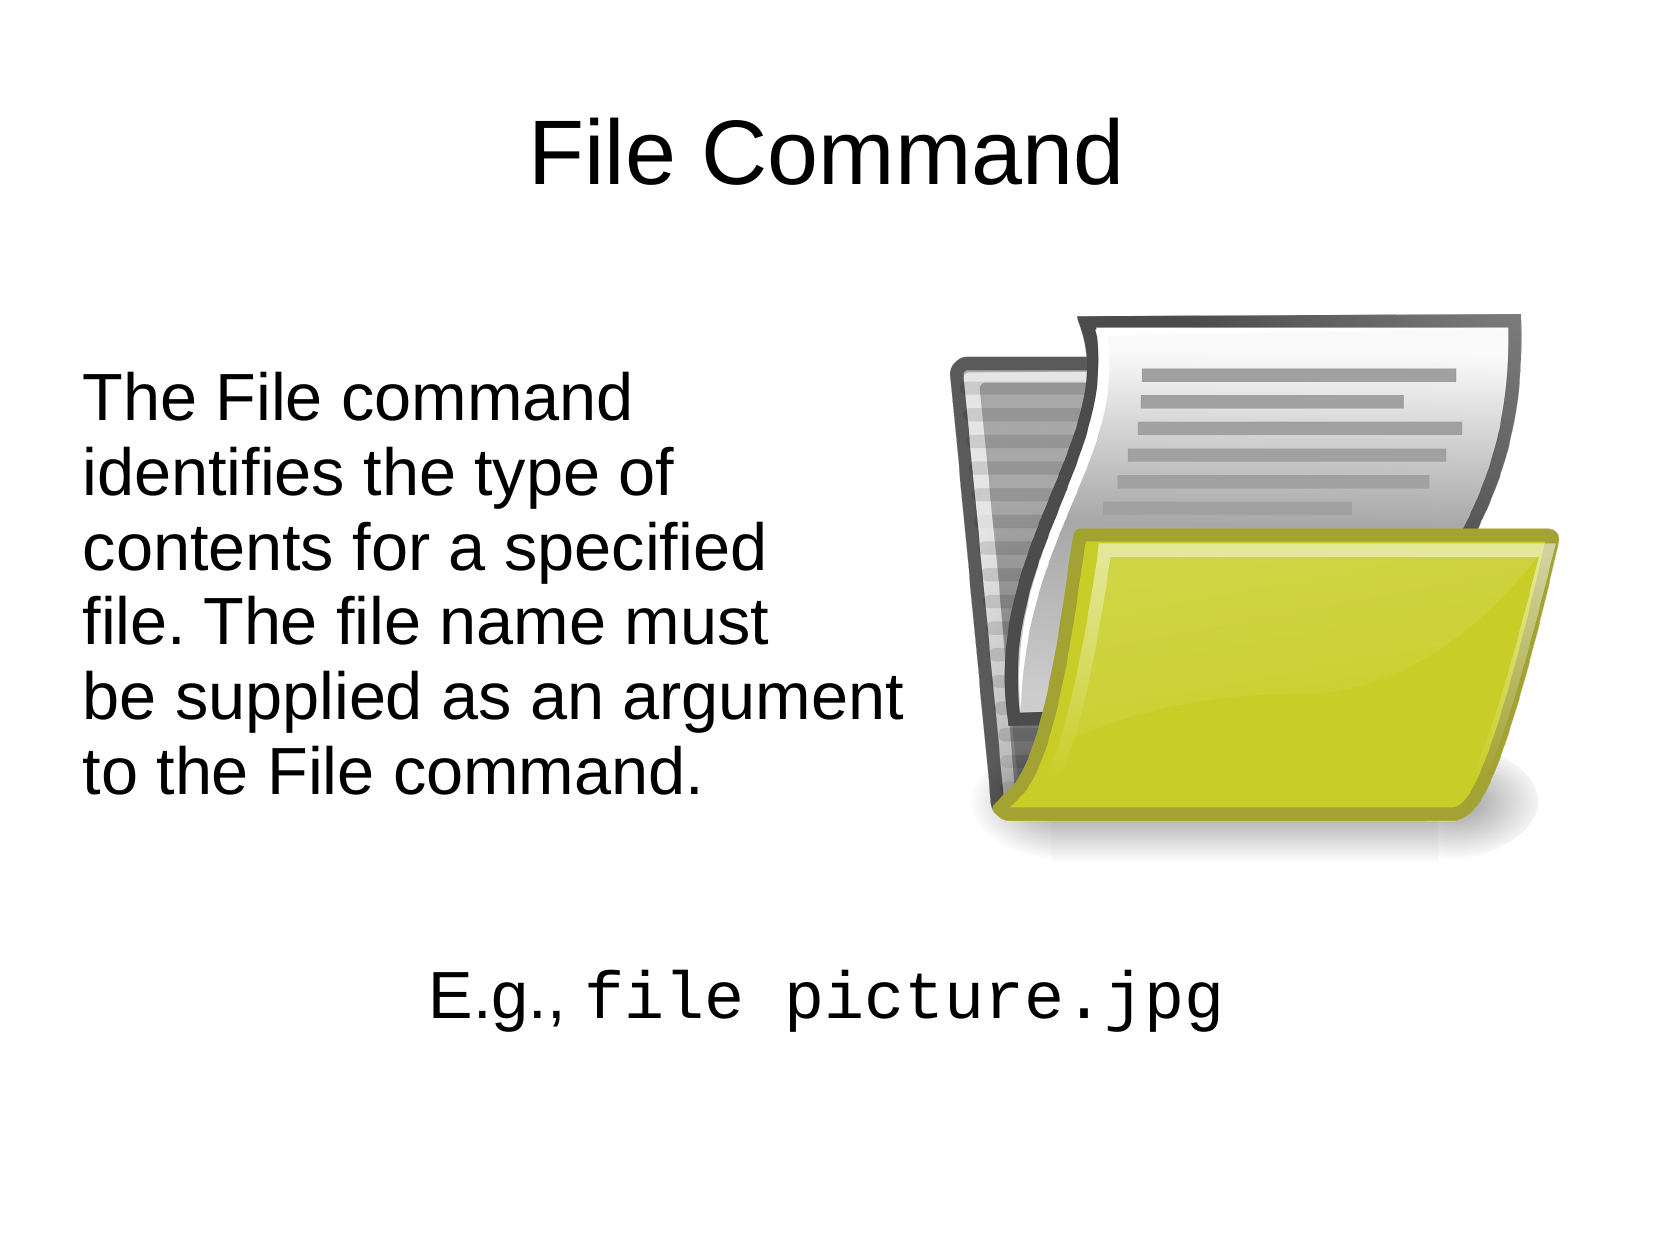

# File Command
The File command
identifies the type of
contents for a specified
file. The file name must
be supplied as an argument
to the File command.
E.g., file picture.jpg